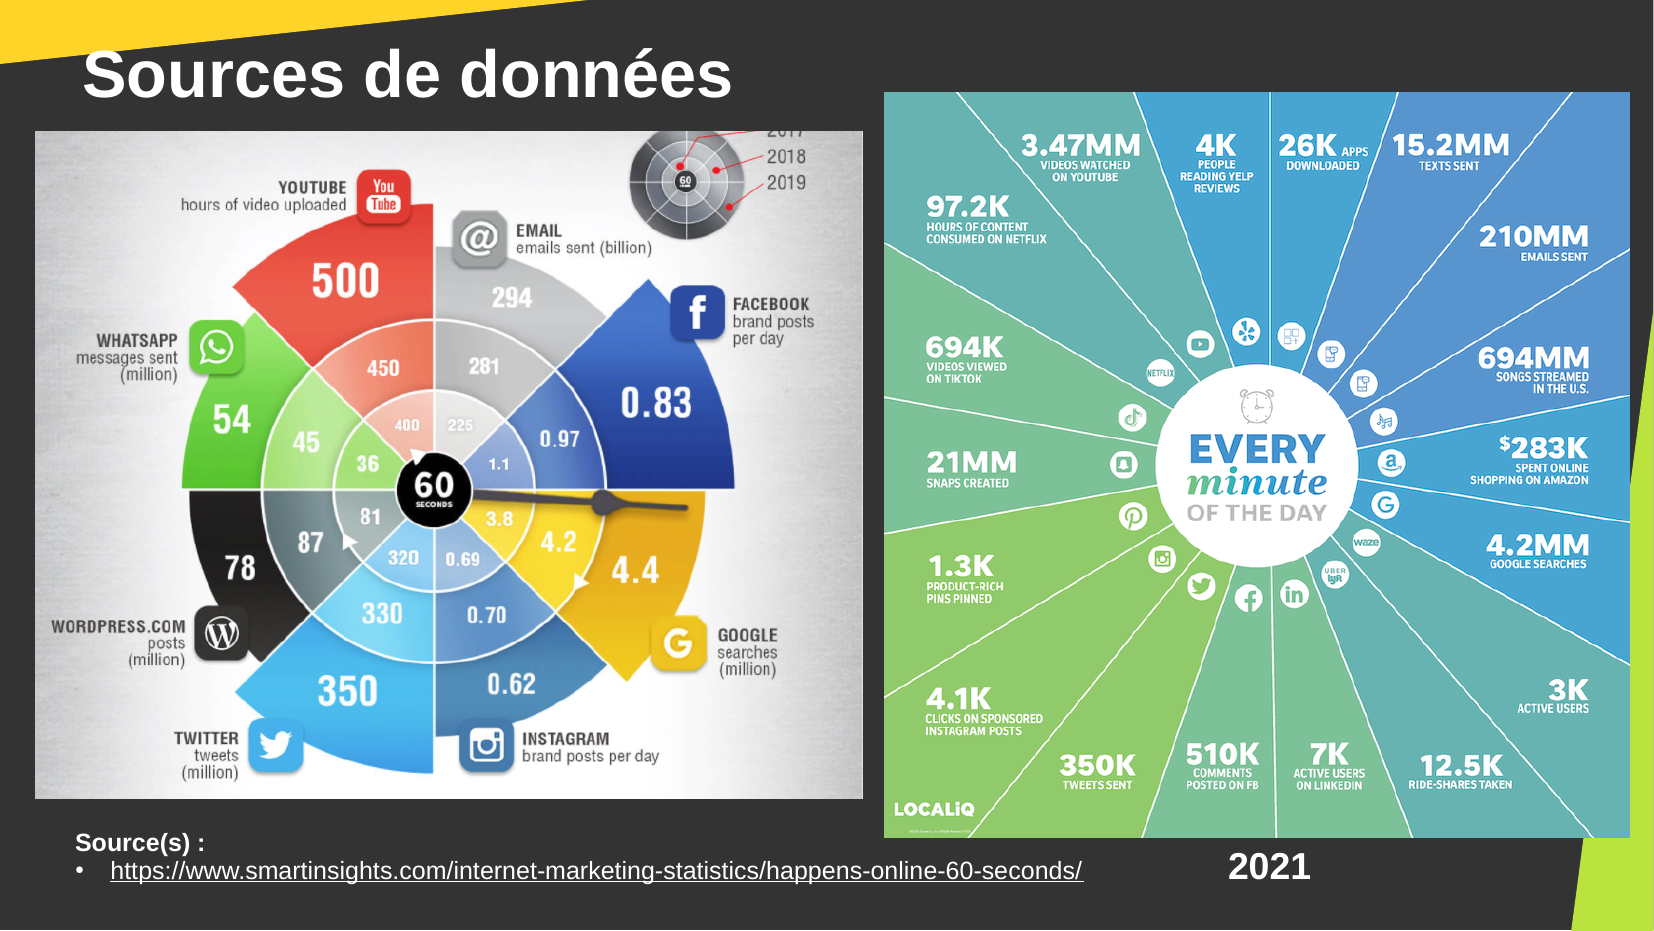

# Sources de données
Source(s) :
https://www.smartinsights.com/internet-marketing-statistics/happens-online-60-seconds/
2021